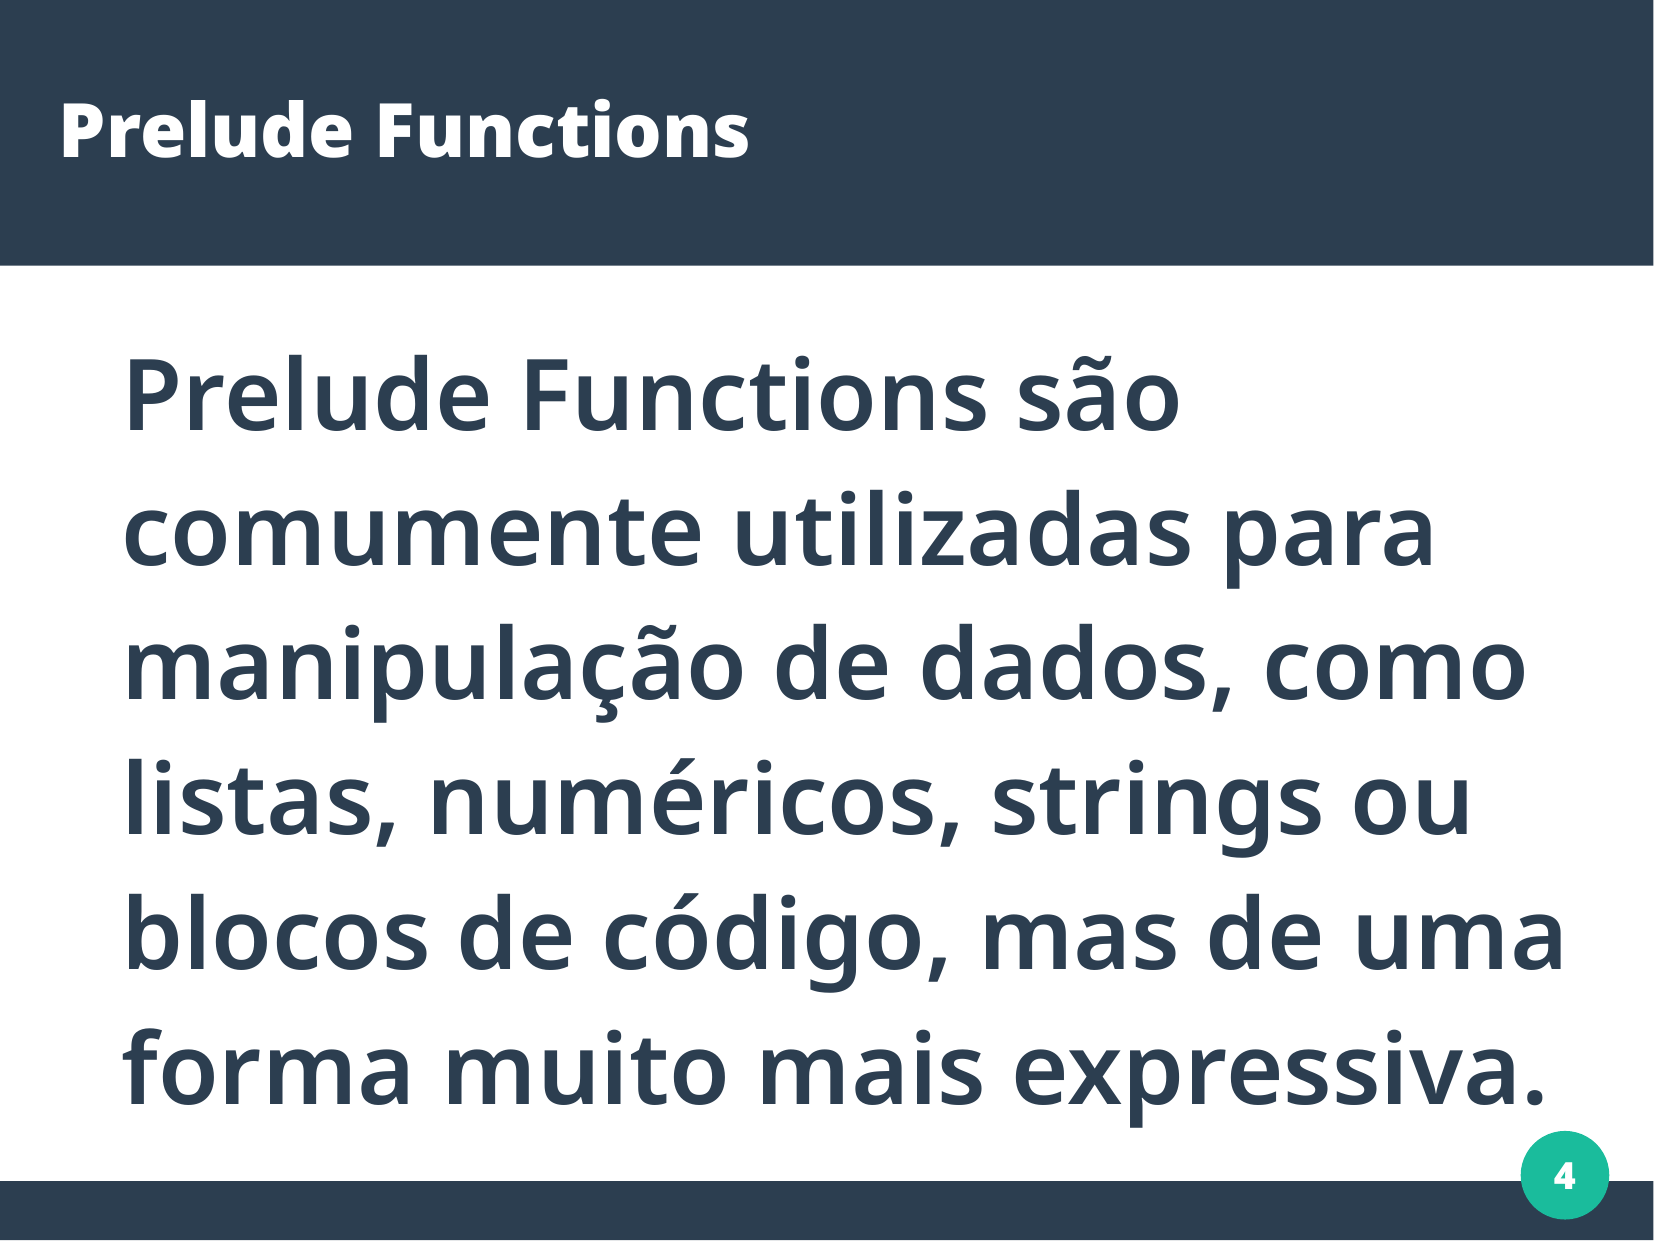

# Prelude Functions
Prelude Functions são comumente utilizadas para manipulação de dados, como listas, numéricos, strings ou blocos de código, mas de uma forma muito mais expressiva.
4